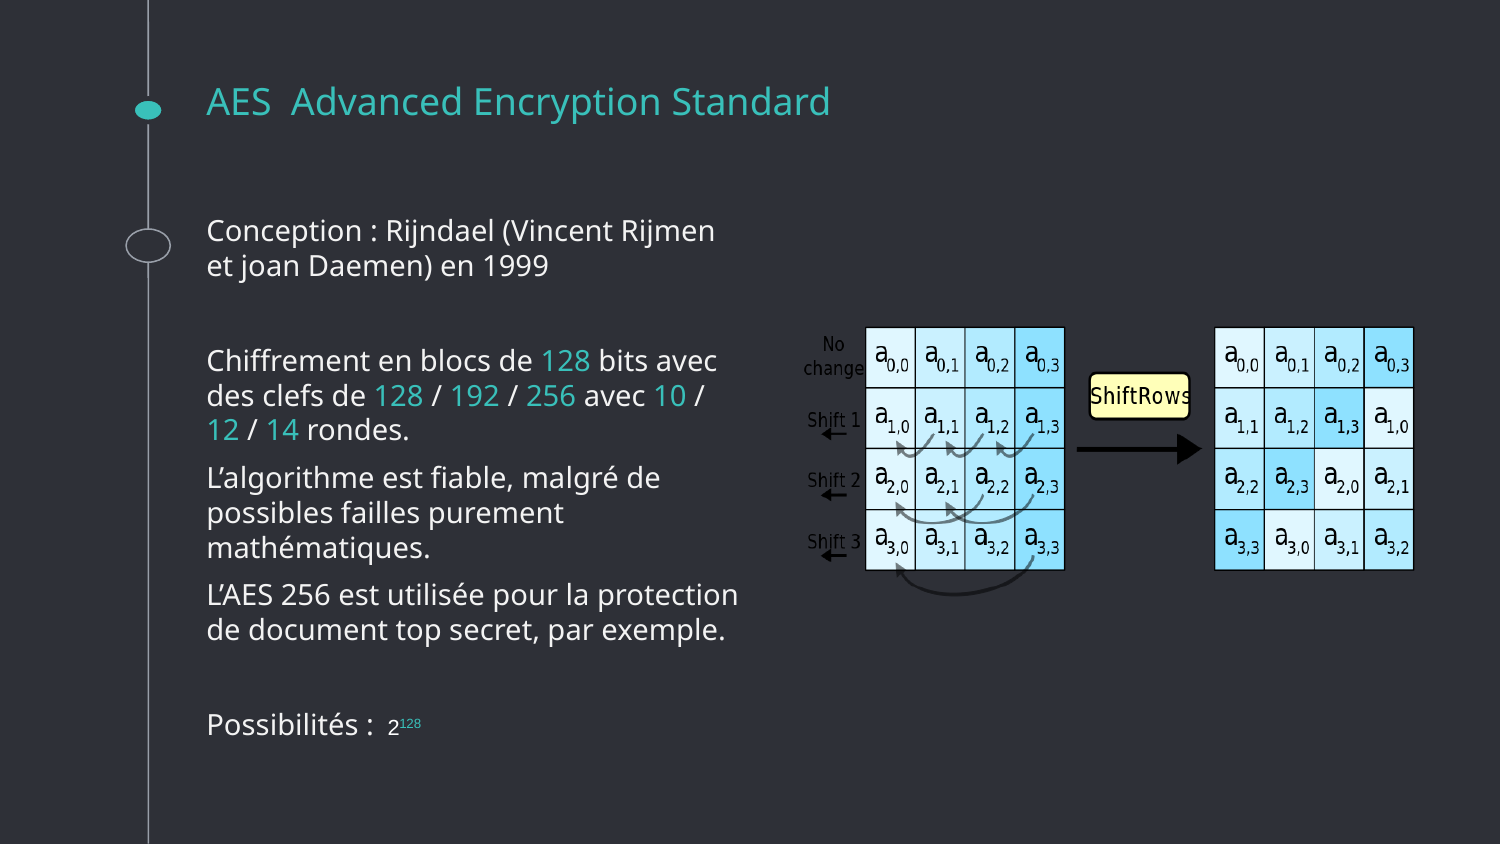

# AES Advanced Encryption Standard
Conception : Rijndael (Vincent Rijmen et joan Daemen) en 1999
Chiffrement en blocs de 128 bits avec des clefs de 128 / 192 / 256 avec 10 / 12 / 14 rondes.
L’algorithme est fiable, malgré de possibles failles purement mathématiques.
L’AES 256 est utilisée pour la protection de document top secret, par exemple.
Possibilités : 2128